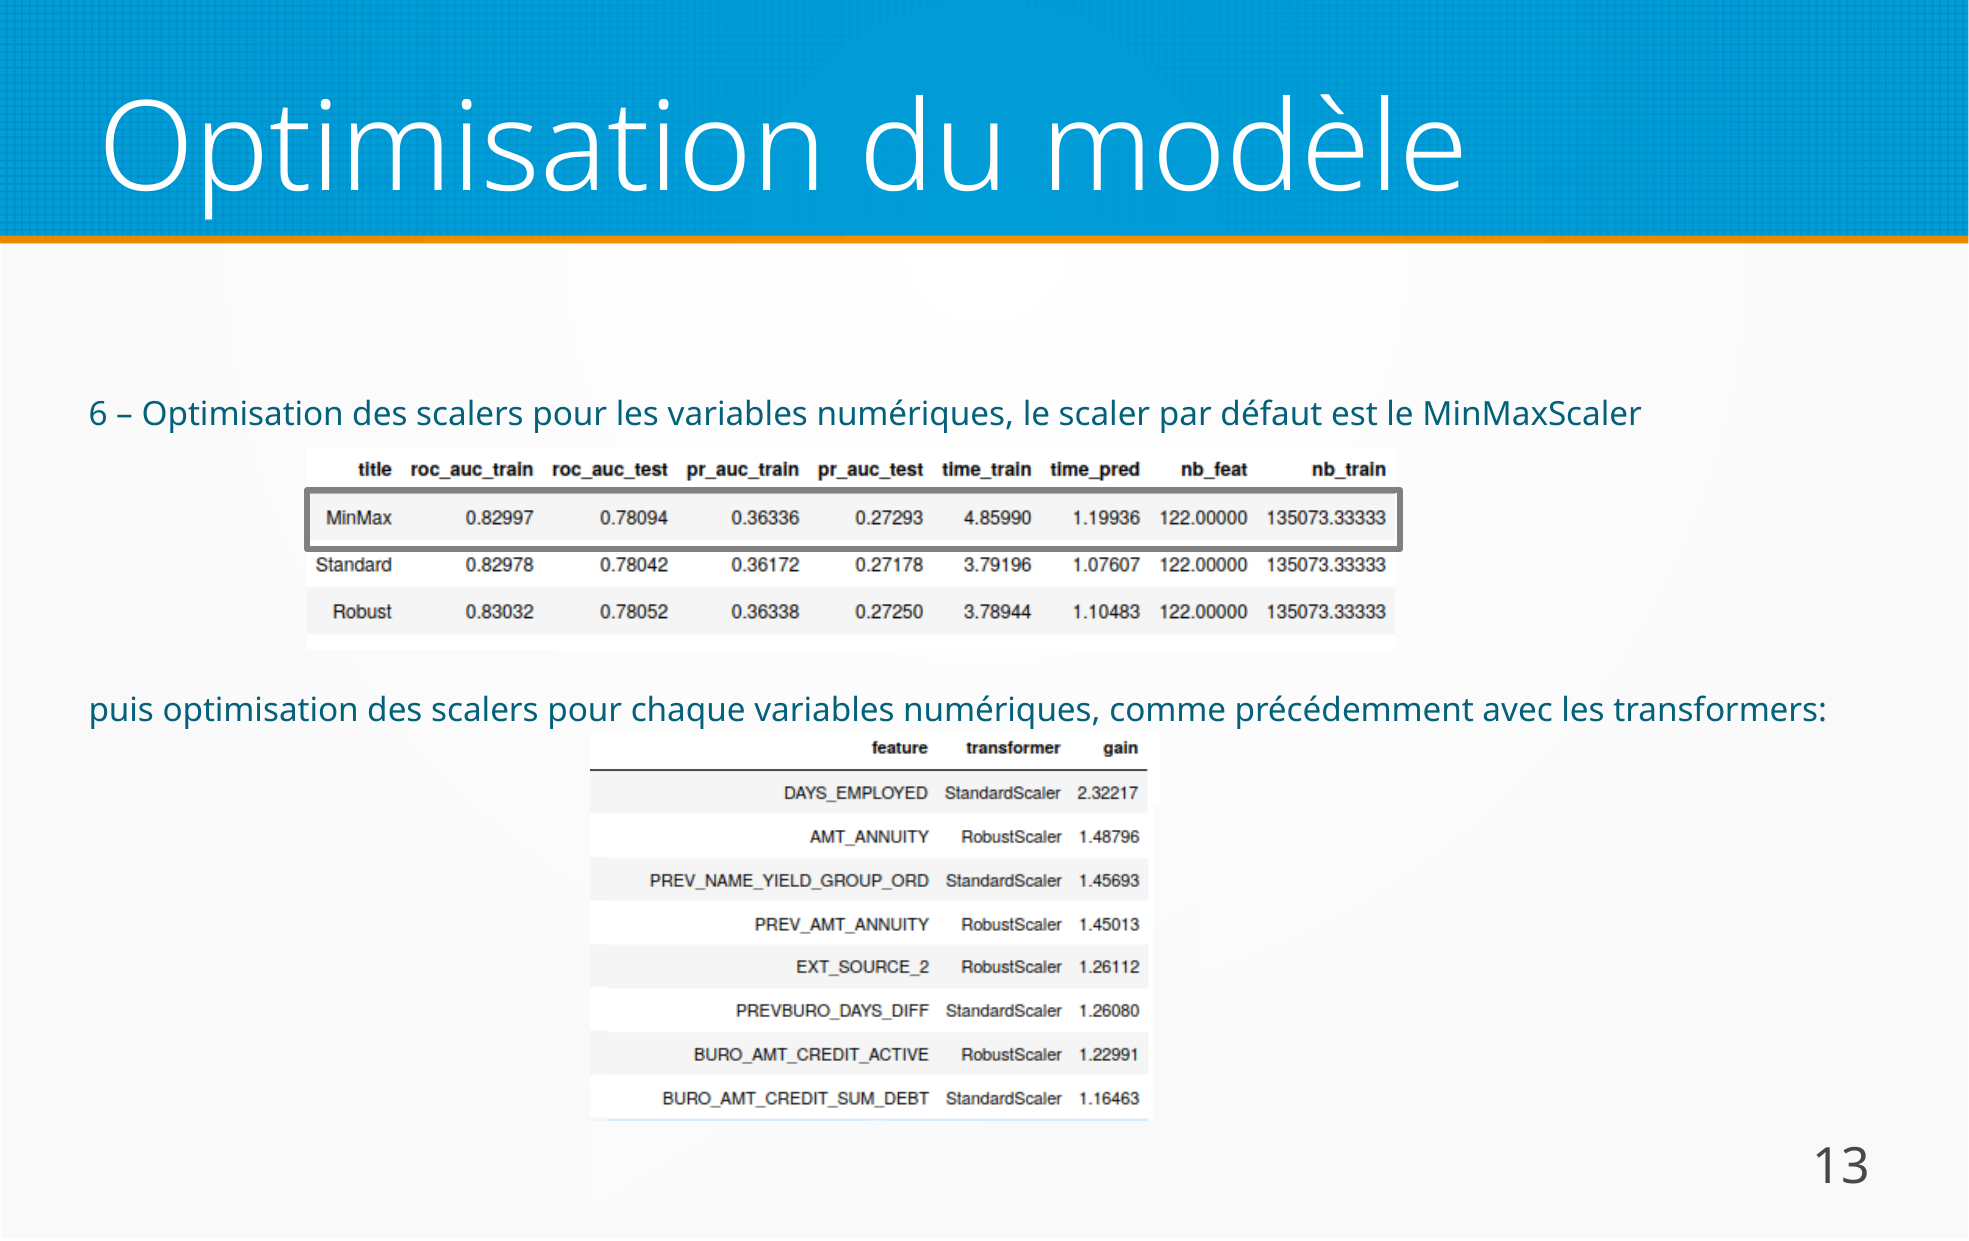

# Optimisation du modèle
6 – Optimisation des scalers pour les variables numériques, le scaler par défaut est le MinMaxScaler
puis optimisation des scalers pour chaque variables numériques, comme précédemment avec les transformers:
13